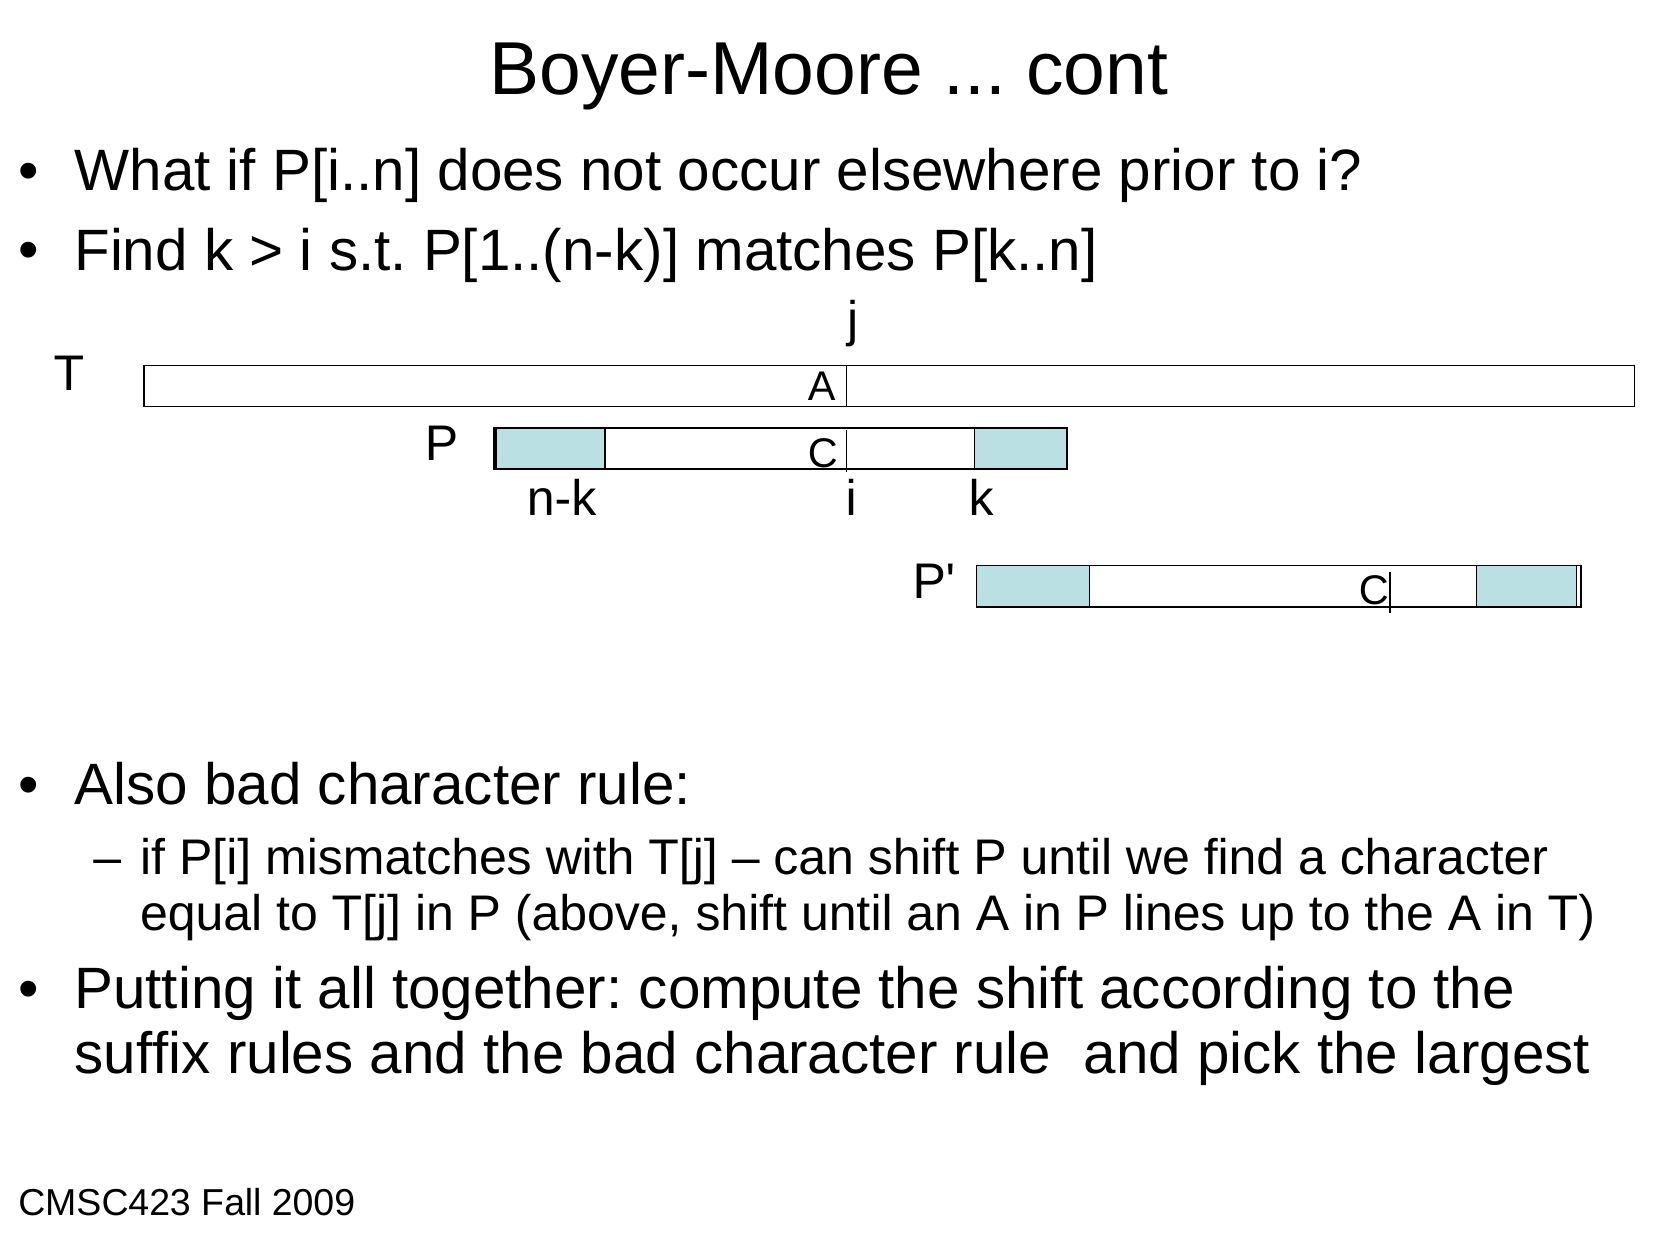

# Boyer-Moore ... cont
What if P[i..n] does not occur elsewhere prior to i?
Find k > i s.t. P[1..(n-k)] matches P[k..n]
Also bad character rule:
if P[i] mismatches with T[j] – can shift P until we find a character equal to T[j] in P (above, shift until an A in P lines up to the A in T)
Putting it all together: compute the shift according to the suffix rules and the bad character rule and pick the largest
j
T
A
P
C
n-k
i
k
P'
C
CMSC423 Fall 2009